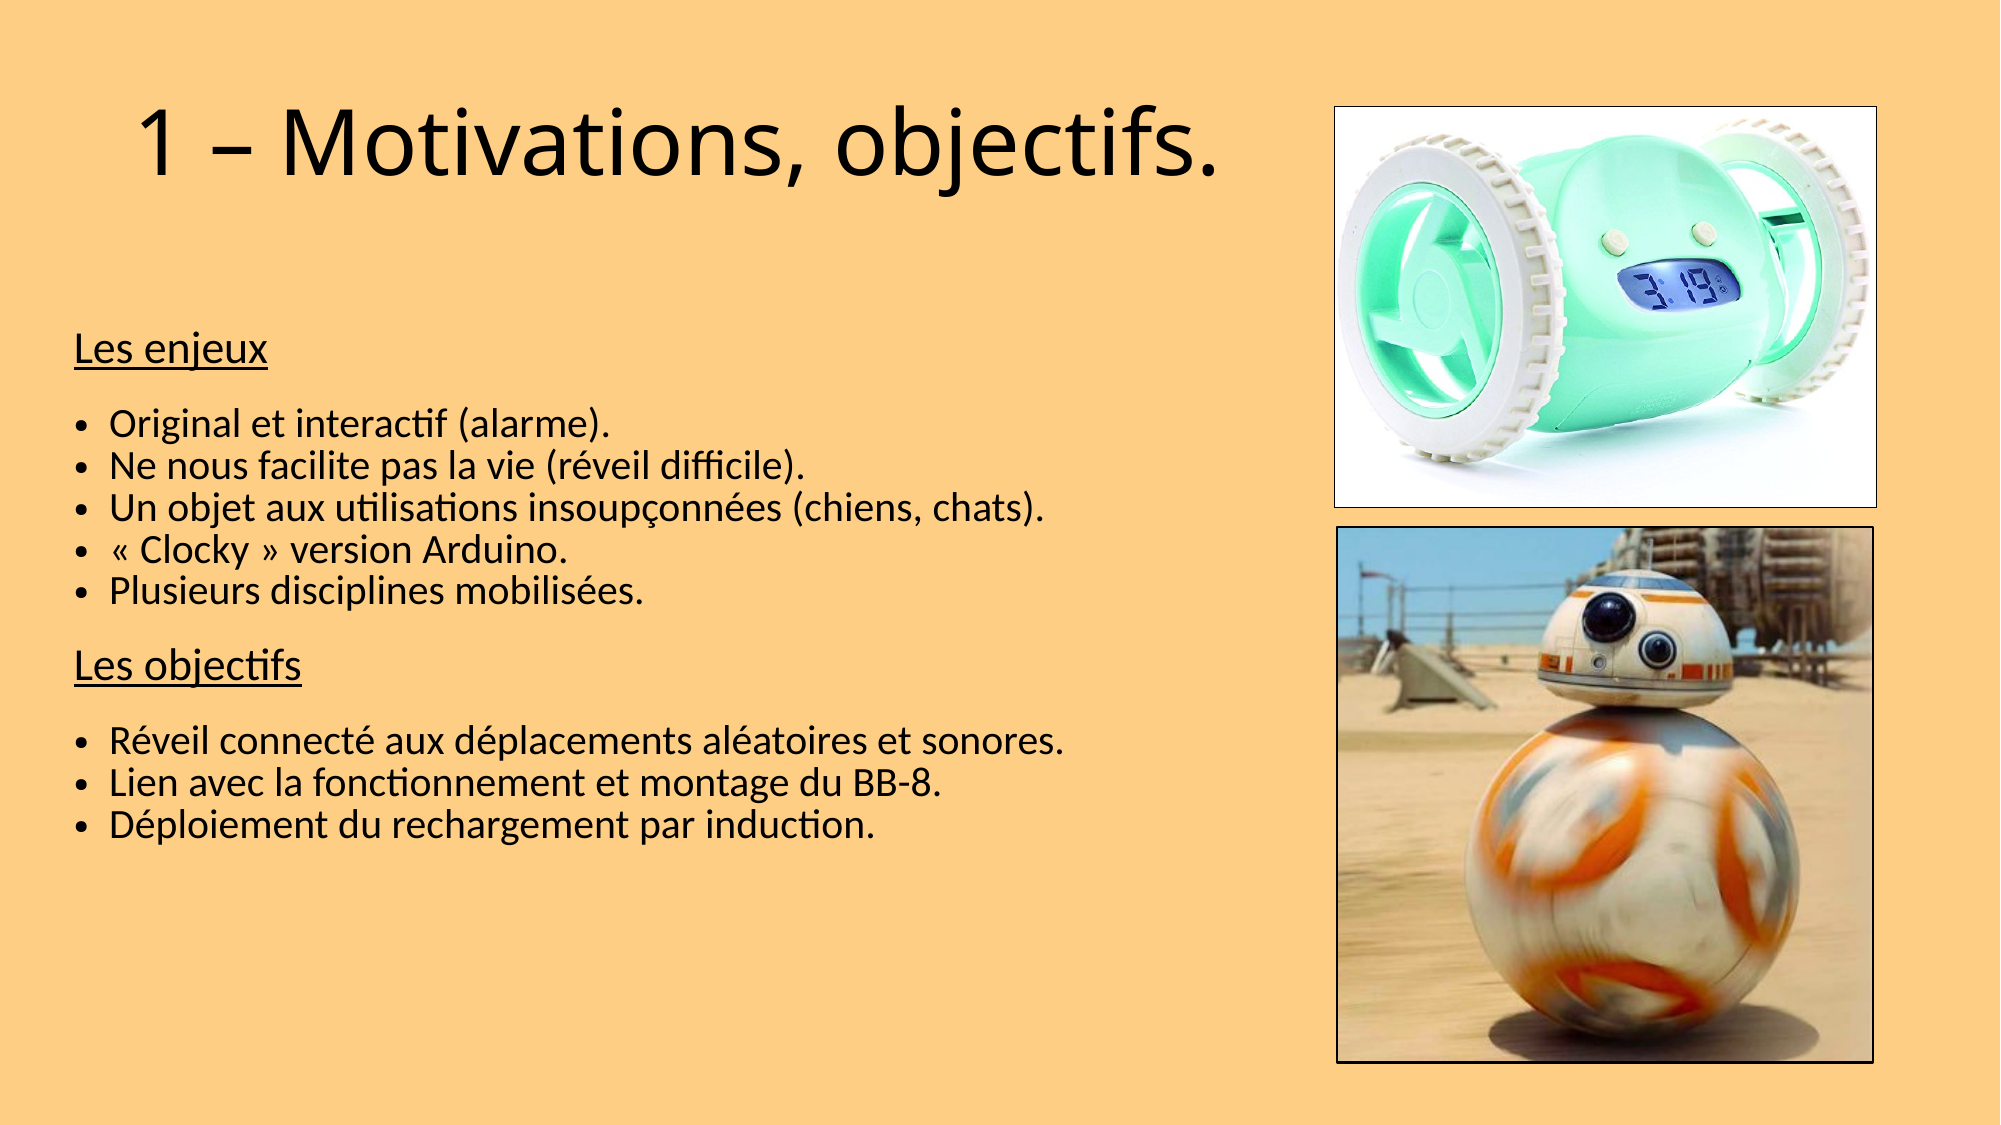

# 1 – Motivations, objectifs.
Les enjeux
Original et interactif (alarme).
Ne nous facilite pas la vie (réveil difficile).
Un objet aux utilisations insoupçonnées (chiens, chats).
« Clocky » version Arduino.
Plusieurs disciplines mobilisées.
Les objectifs
Réveil connecté aux déplacements aléatoires et sonores.
Lien avec la fonctionnement et montage du BB-8.
Déploiement du rechargement par induction.